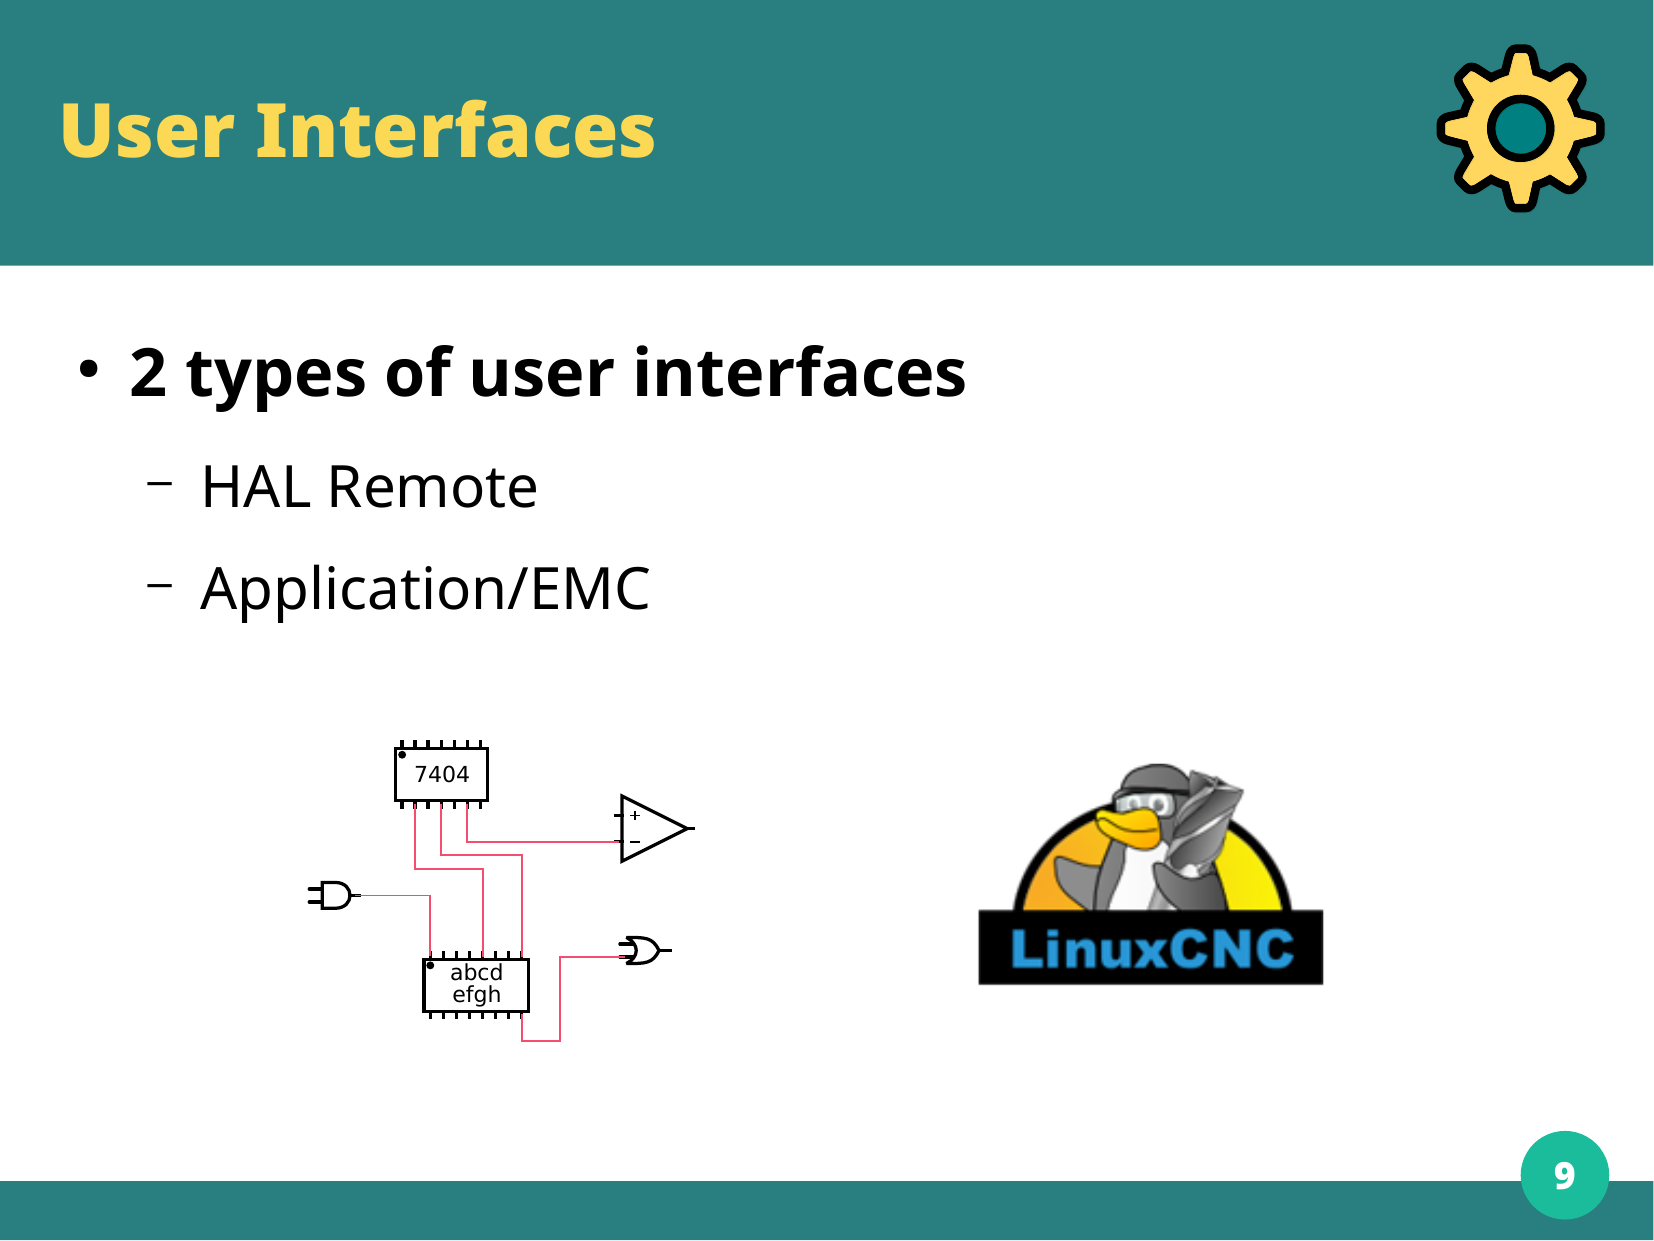

# User Interfaces
2 types of user interfaces
HAL Remote
Application/EMC
9